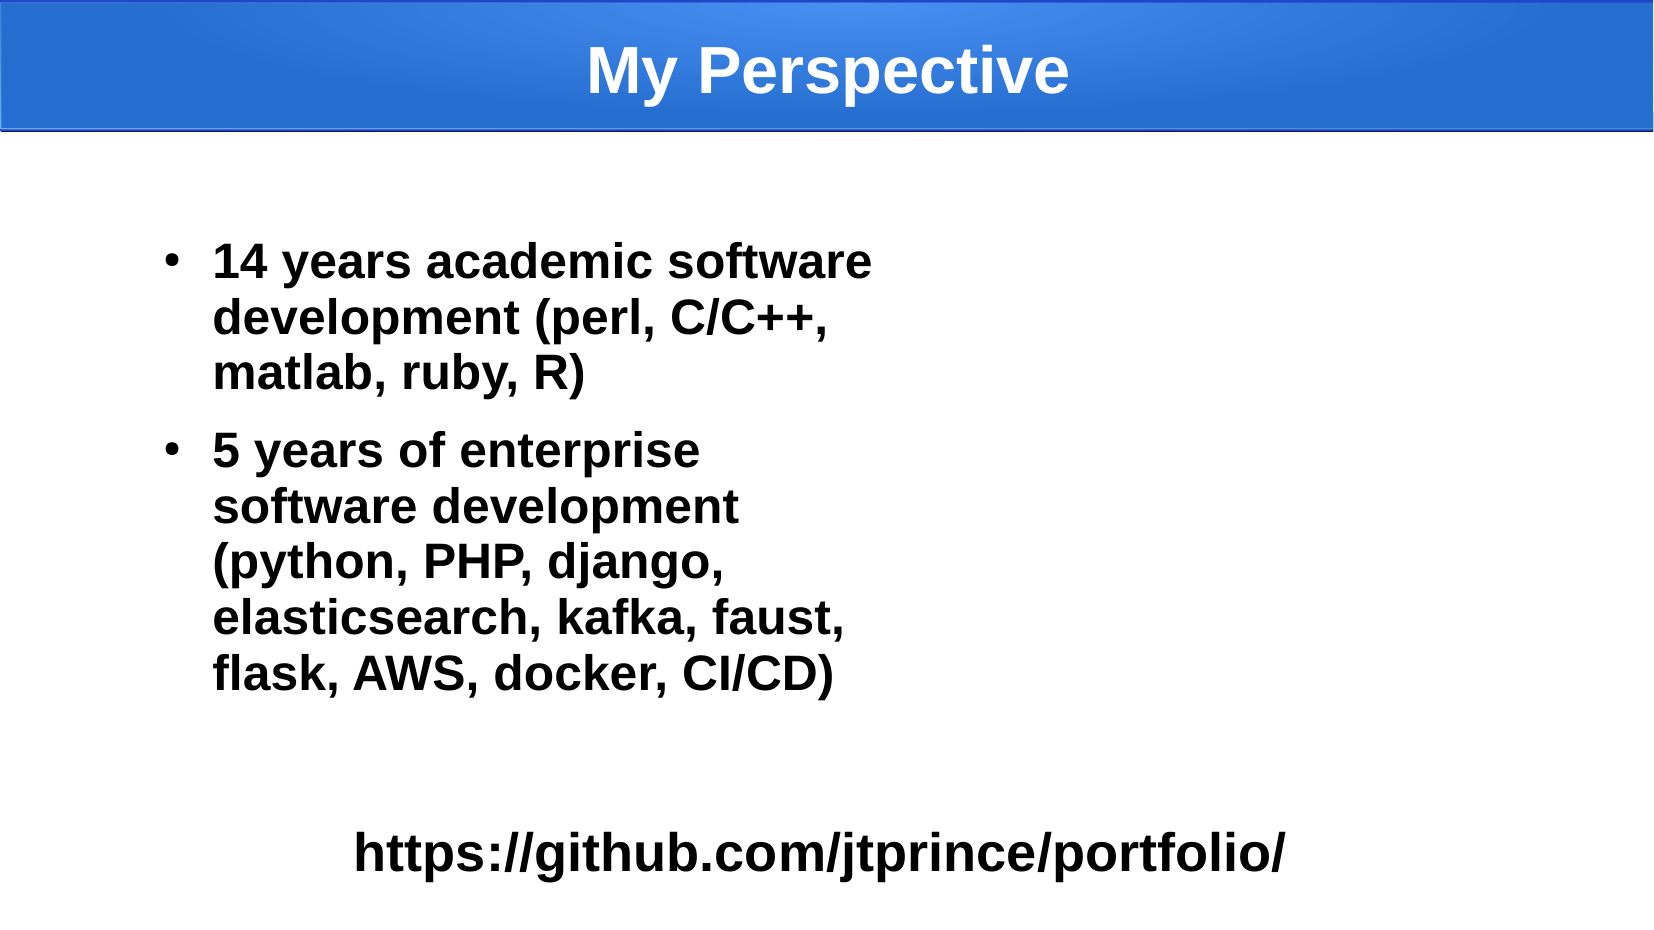

# My Perspective
14 years academic software development (perl, C/C++, matlab, ruby, R)
5 years of enterprise software development (python, PHP, django, elasticsearch, kafka, faust, flask, AWS, docker, CI/CD)
https://github.com/jtprince/portfolio/